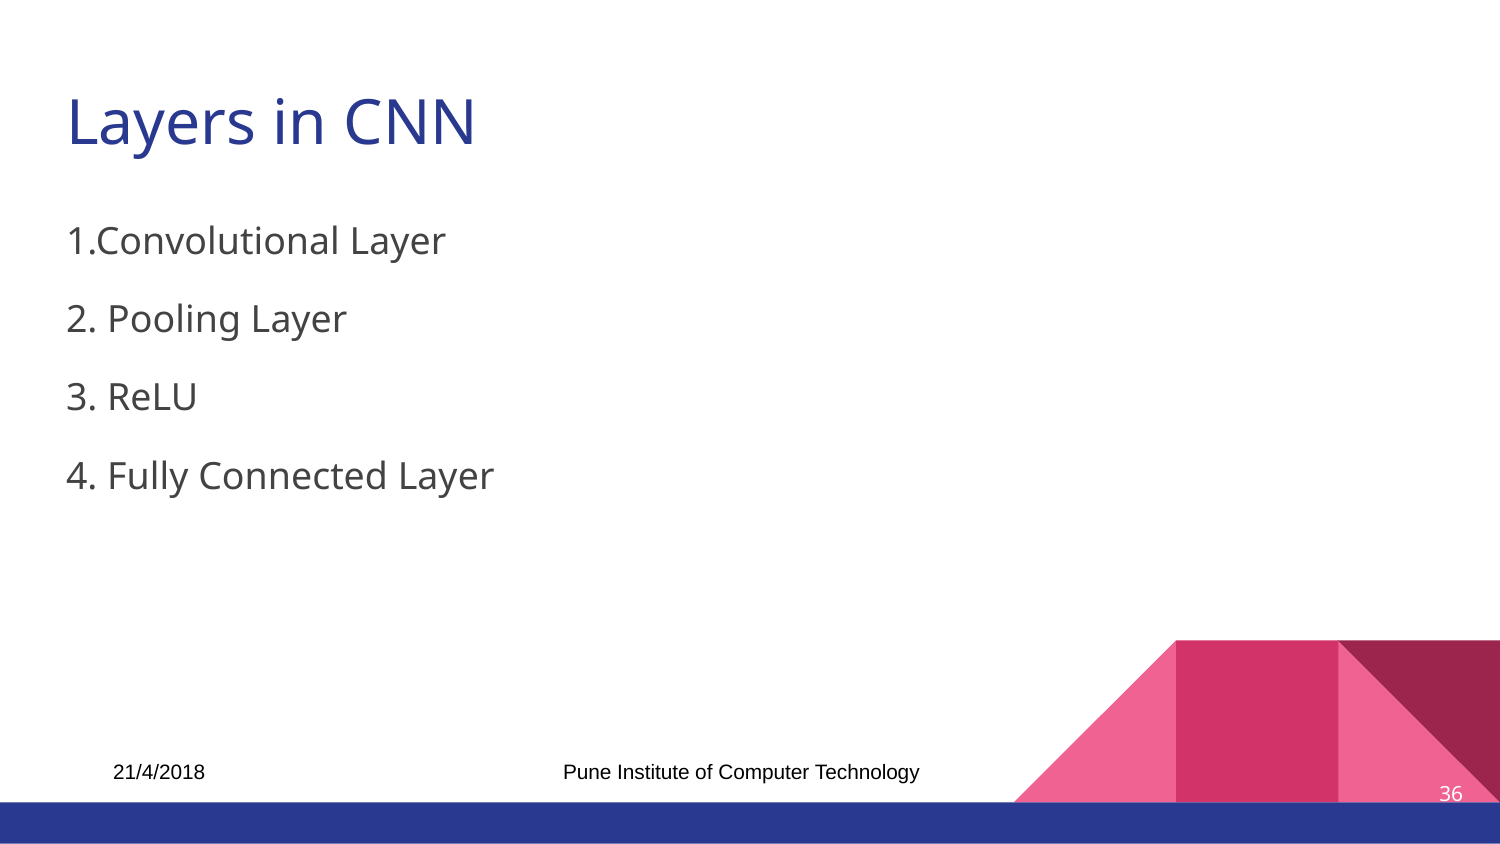

Layers in CNN
# 1.Convolutional Layer
2. Pooling Layer
3. ReLU
4. Fully Connected Layer